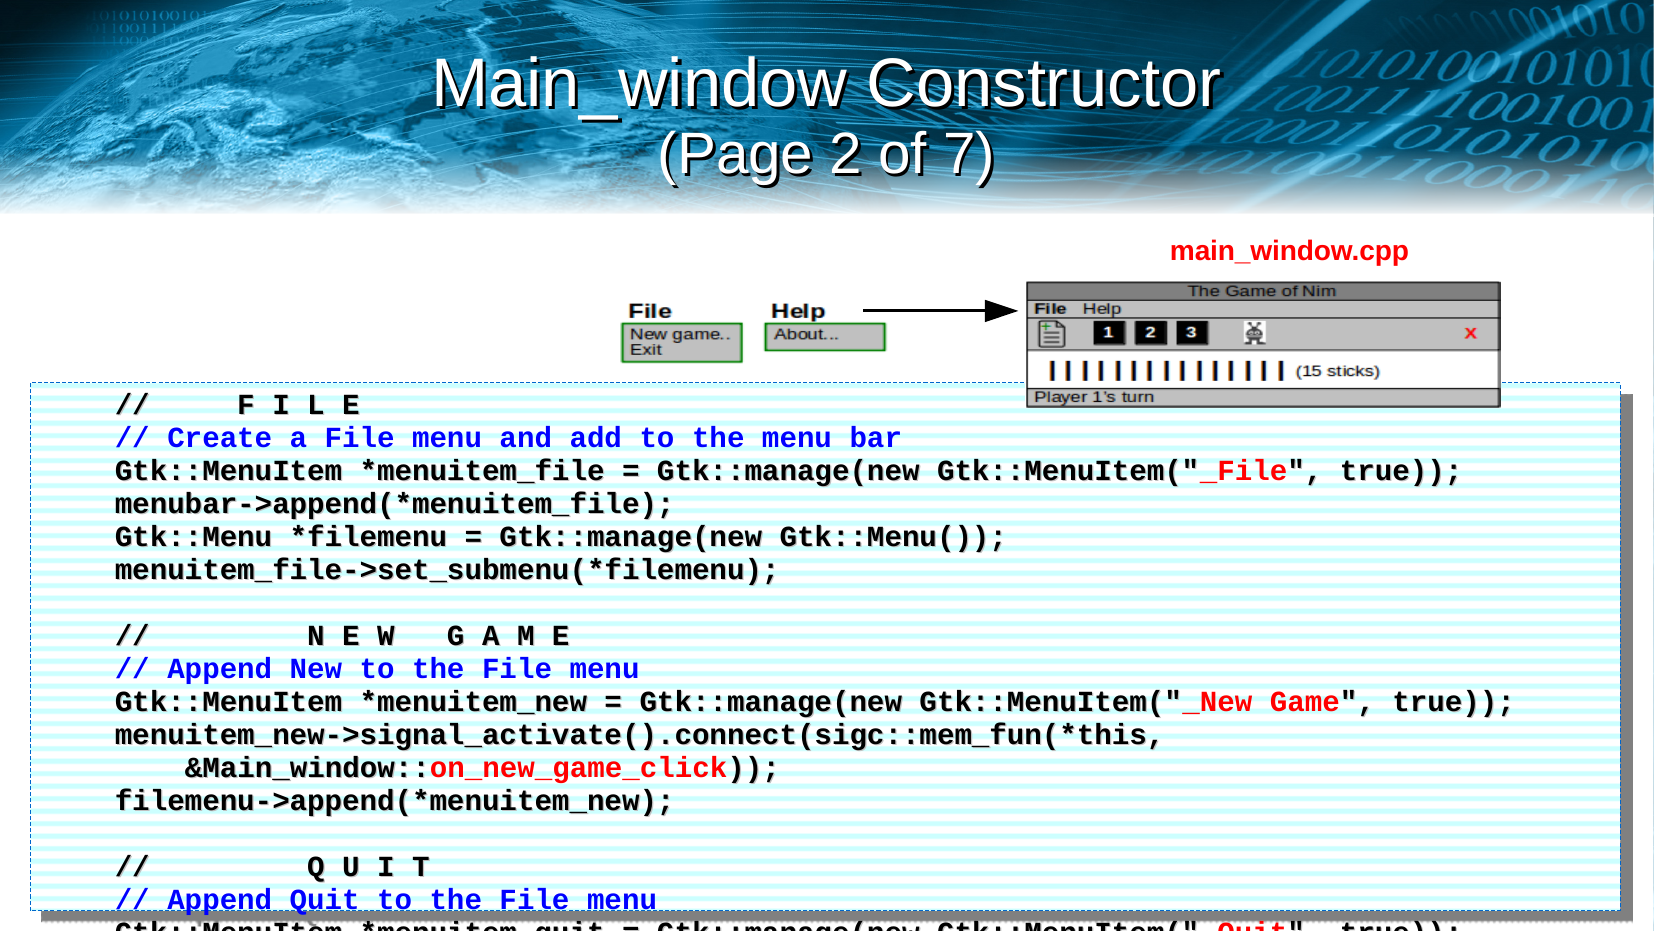

# Main_window Constructor (Page 2 of 7)
main_window.cpp
 // F I L E
 // Create a File menu and add to the menu bar
 Gtk::MenuItem *menuitem_file = Gtk::manage(new Gtk::MenuItem("_File", true));
 menubar->append(*menuitem_file);
 Gtk::Menu *filemenu = Gtk::manage(new Gtk::Menu());
 menuitem_file->set_submenu(*filemenu);
 // N E W G A M E
 // Append New to the File menu
 Gtk::MenuItem *menuitem_new = Gtk::manage(new Gtk::MenuItem("_New Game", true));
 menuitem_new->signal_activate().connect(sigc::mem_fun(*this,
 &Main_window::on_new_game_click));
 filemenu->append(*menuitem_new);
 // Q U I T
 // Append Quit to the File menu
 Gtk::MenuItem *menuitem_quit = Gtk::manage(new Gtk::MenuItem("_Quit", true));
 menuitem_quit->signal_activate().connect(sigc::mem_fun(*this,
 &Main_window::on_quit_click));
 filemenu->append(*menuitem_quit);